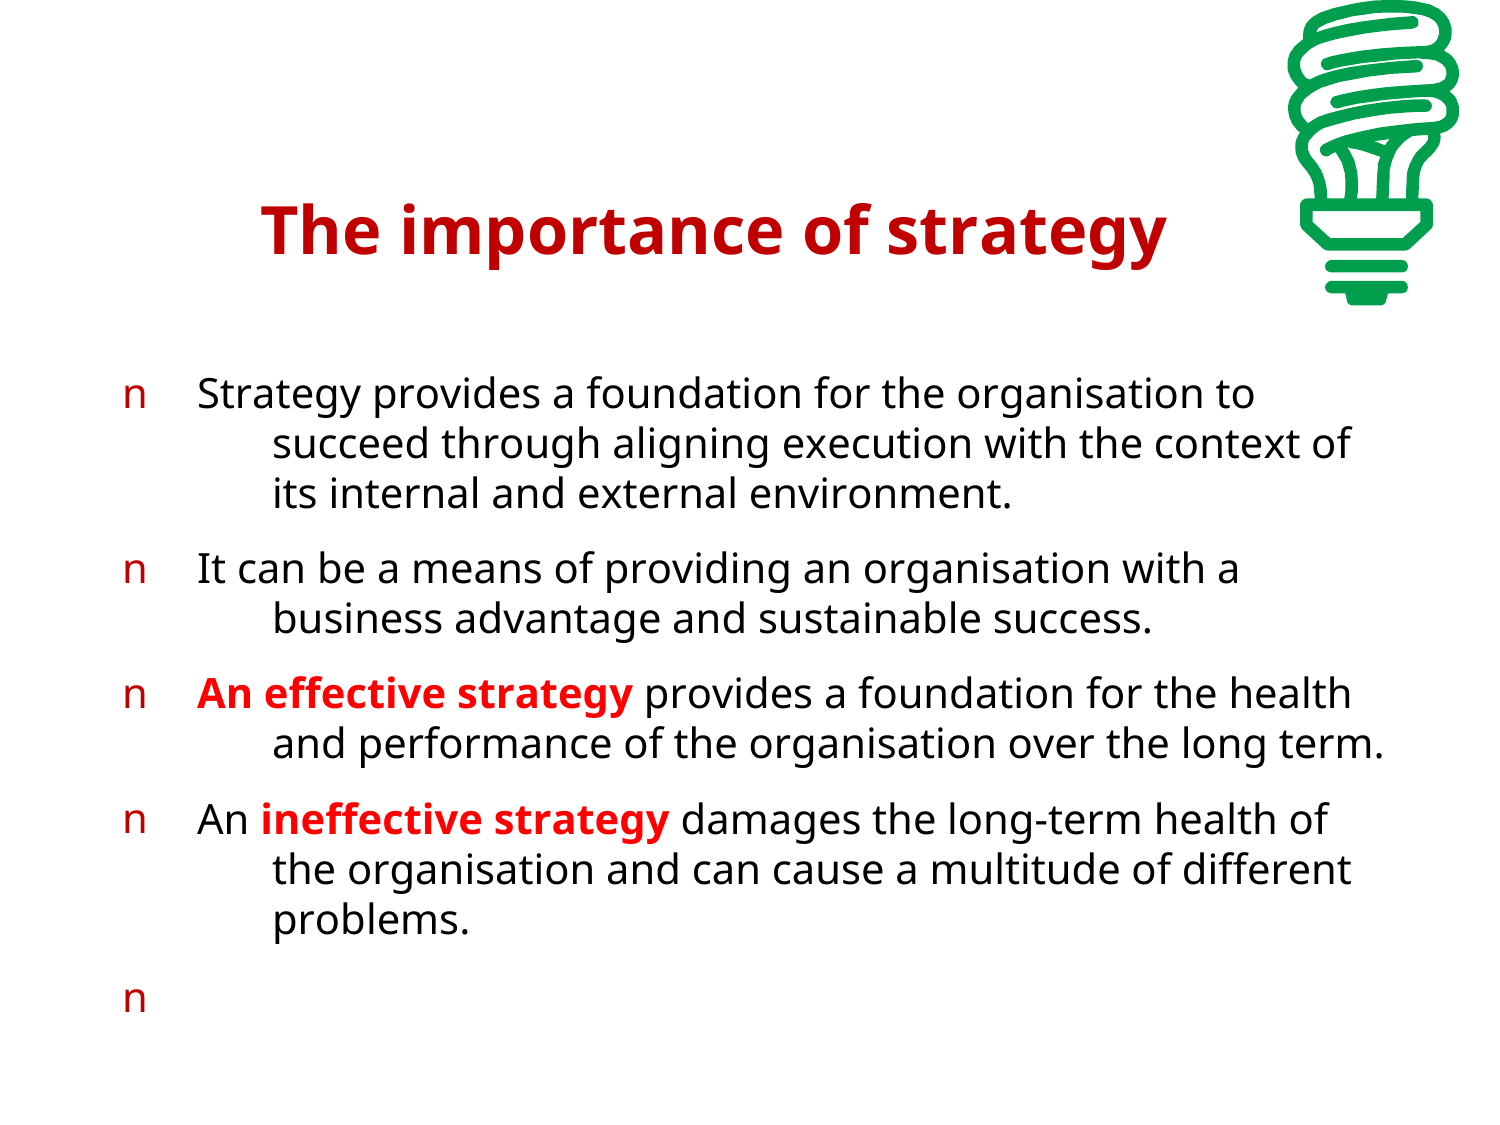

# The importance of strategy
Strategy provides a foundation for the organisation to succeed through aligning execution with the context of its internal and external environment.
It can be a means of providing an organisation with a business advantage and sustainable success.
An effective strategy provides a foundation for the health and performance of the organisation over the long term.
An ineffective strategy damages the long-term health of the organisation and can cause a multitude of different problems.